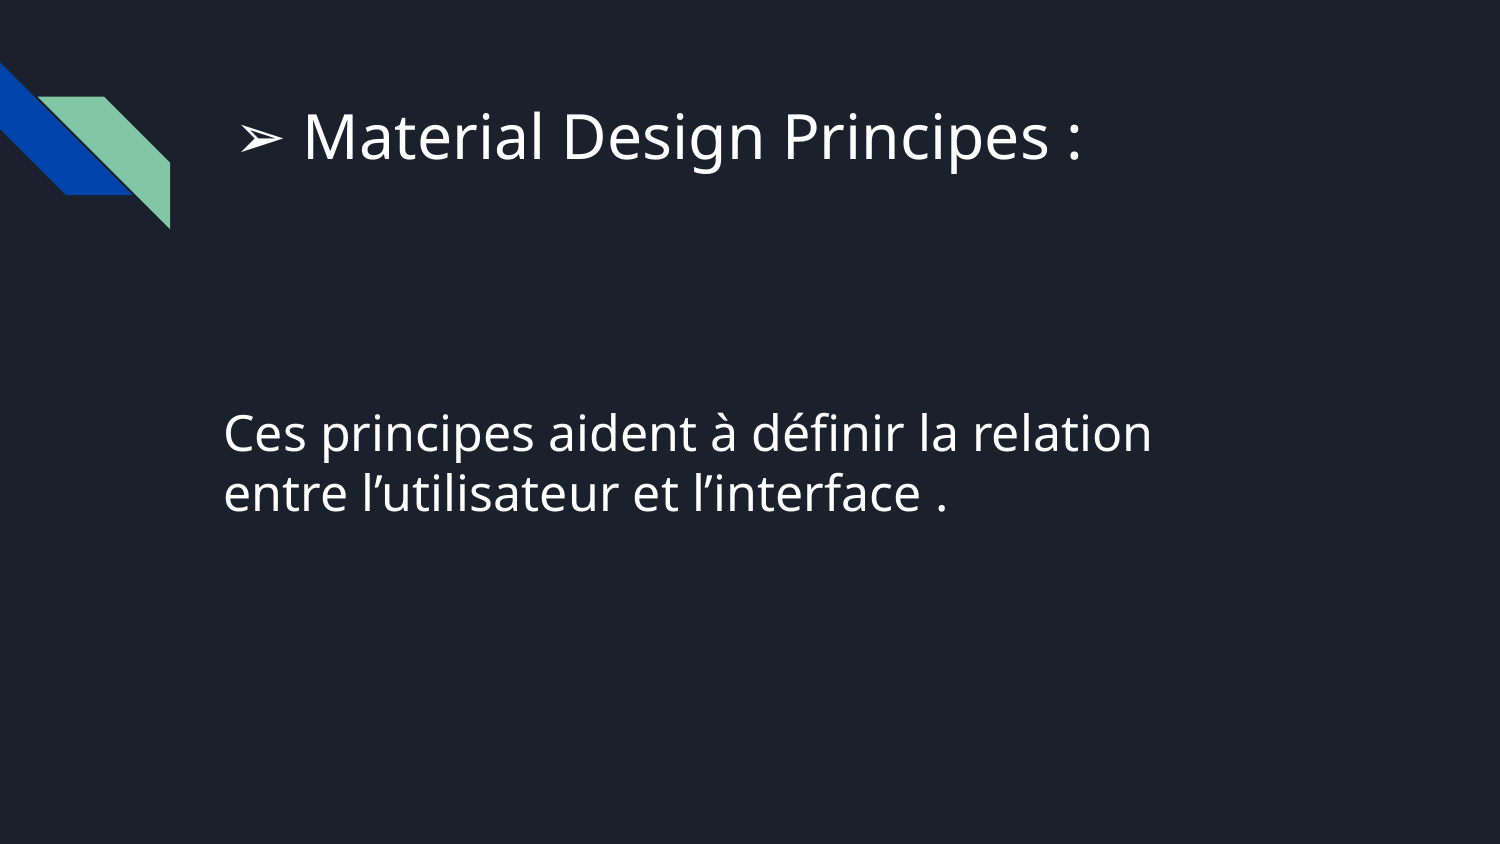

# Material Design Principes :
Ces principes aident à définir la relation entre l’utilisateur et l’interface .